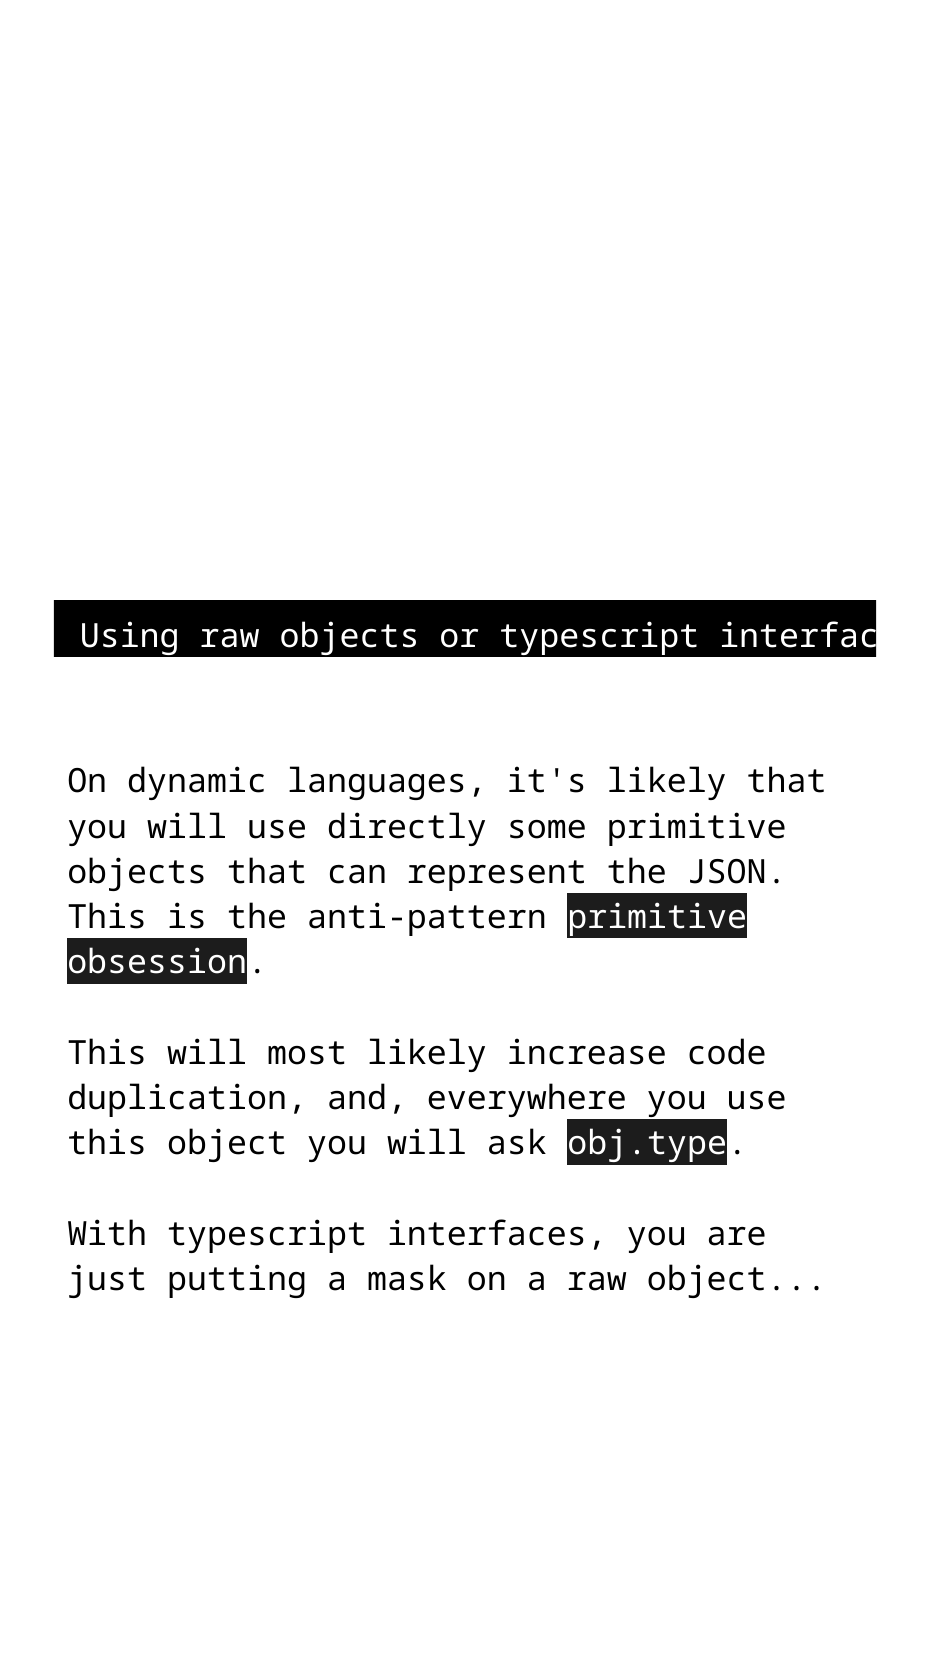

Using raw objects or typescript interfaces
On dynamic languages, it's likely that you will use directly some primitive objects that can represent the JSON. This is the anti-pattern primitive obsession.
This will most likely increase code duplication, and, everywhere you use this object you will ask obj.type.
With typescript interfaces, you are just putting a mask on a raw object...